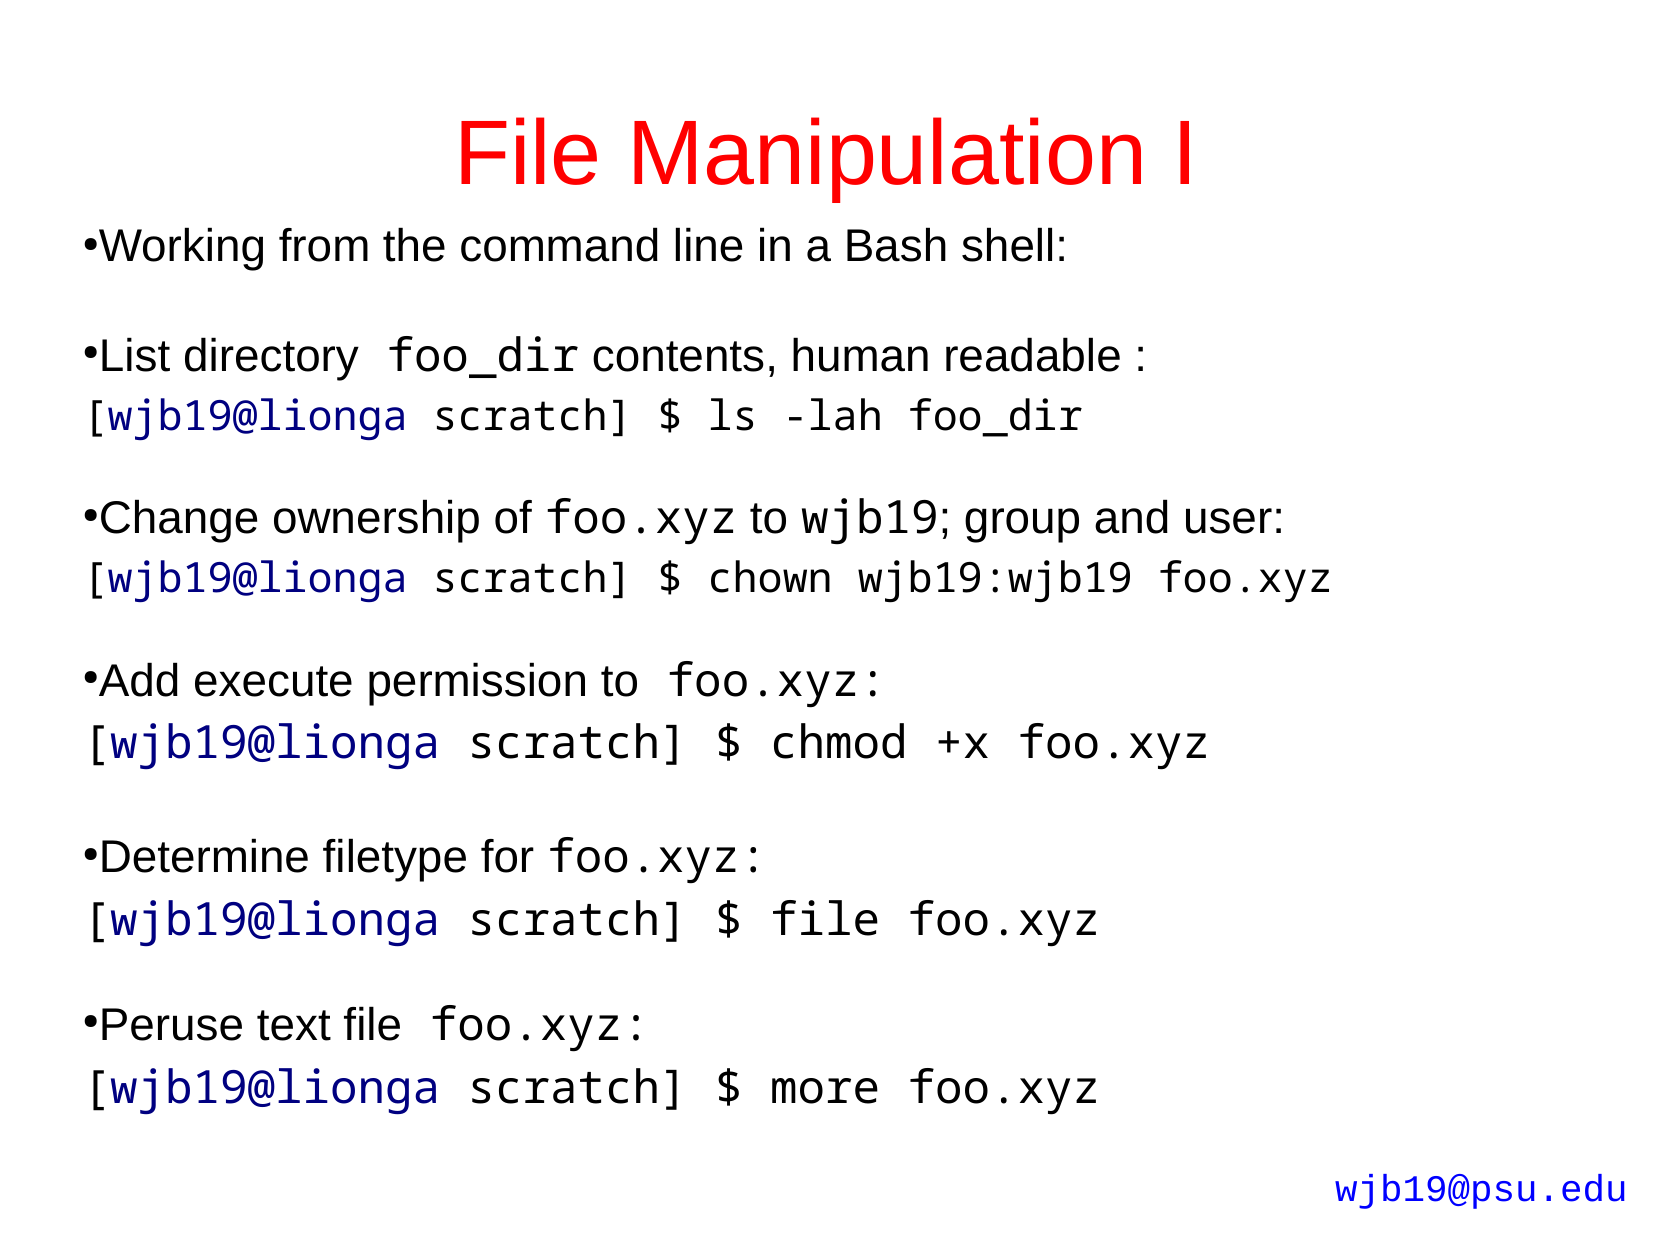

# File Manipulation I
Working from the command line in a Bash shell:
List directory foo_dir contents, human readable :
[wjb19@lionga scratch] $ ls -lah foo_dir
Change ownership of foo.xyz to wjb19; group and user:
[wjb19@lionga scratch] $ chown wjb19:wjb19 foo.xyz
Add execute permission to foo.xyz:
[wjb19@lionga scratch] $ chmod +x foo.xyz
Determine filetype for foo.xyz:
[wjb19@lionga scratch] $ file foo.xyz
Peruse text file foo.xyz:
[wjb19@lionga scratch] $ more foo.xyz
wjb19@psu.edu